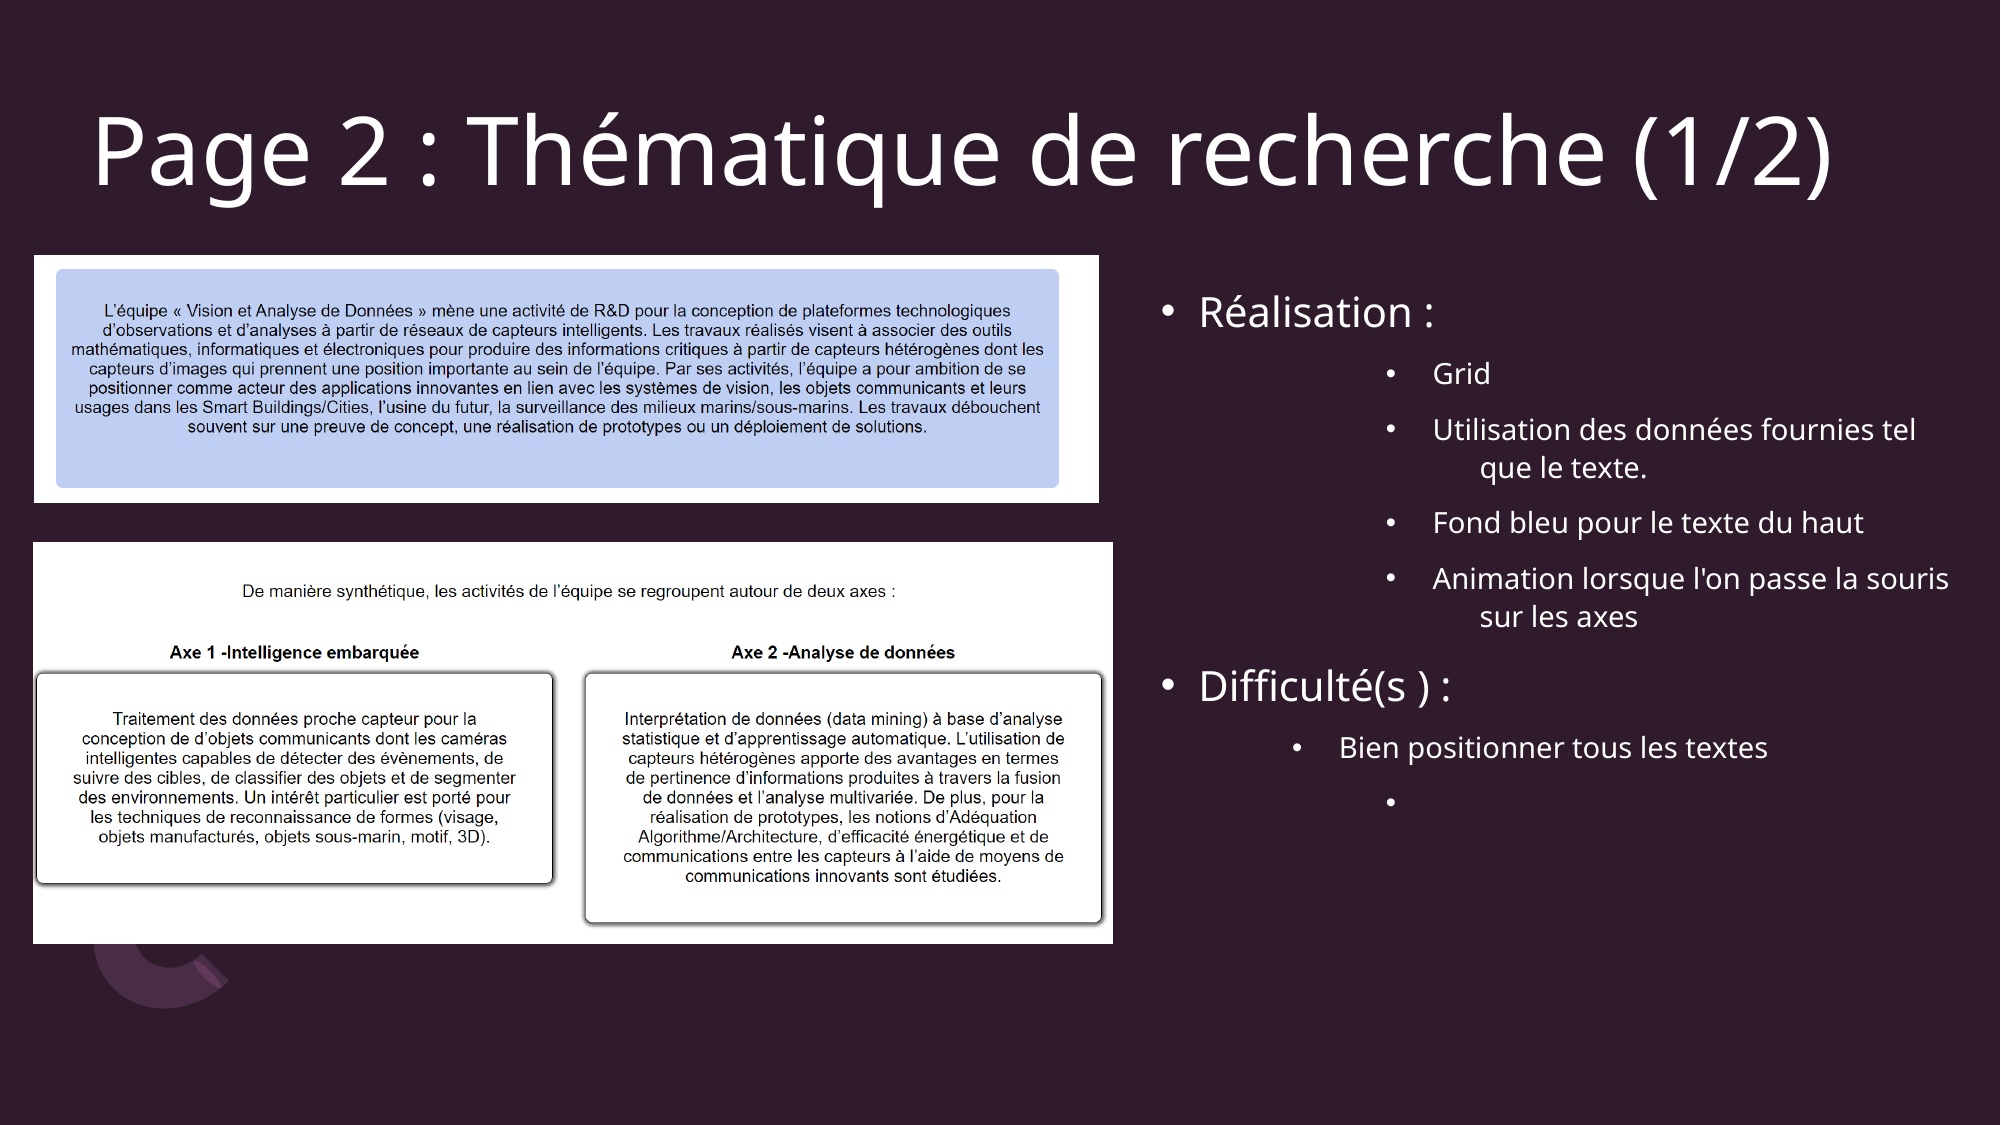

# Page 2 : Thématique de recherche (1/2)
Réalisation :
Grid
Utilisation des données fournies tel que le texte.
Fond bleu pour le texte du haut
Animation lorsque l'on passe la souris sur les axes
Difficulté(s ) :
Bien positionner tous les textes